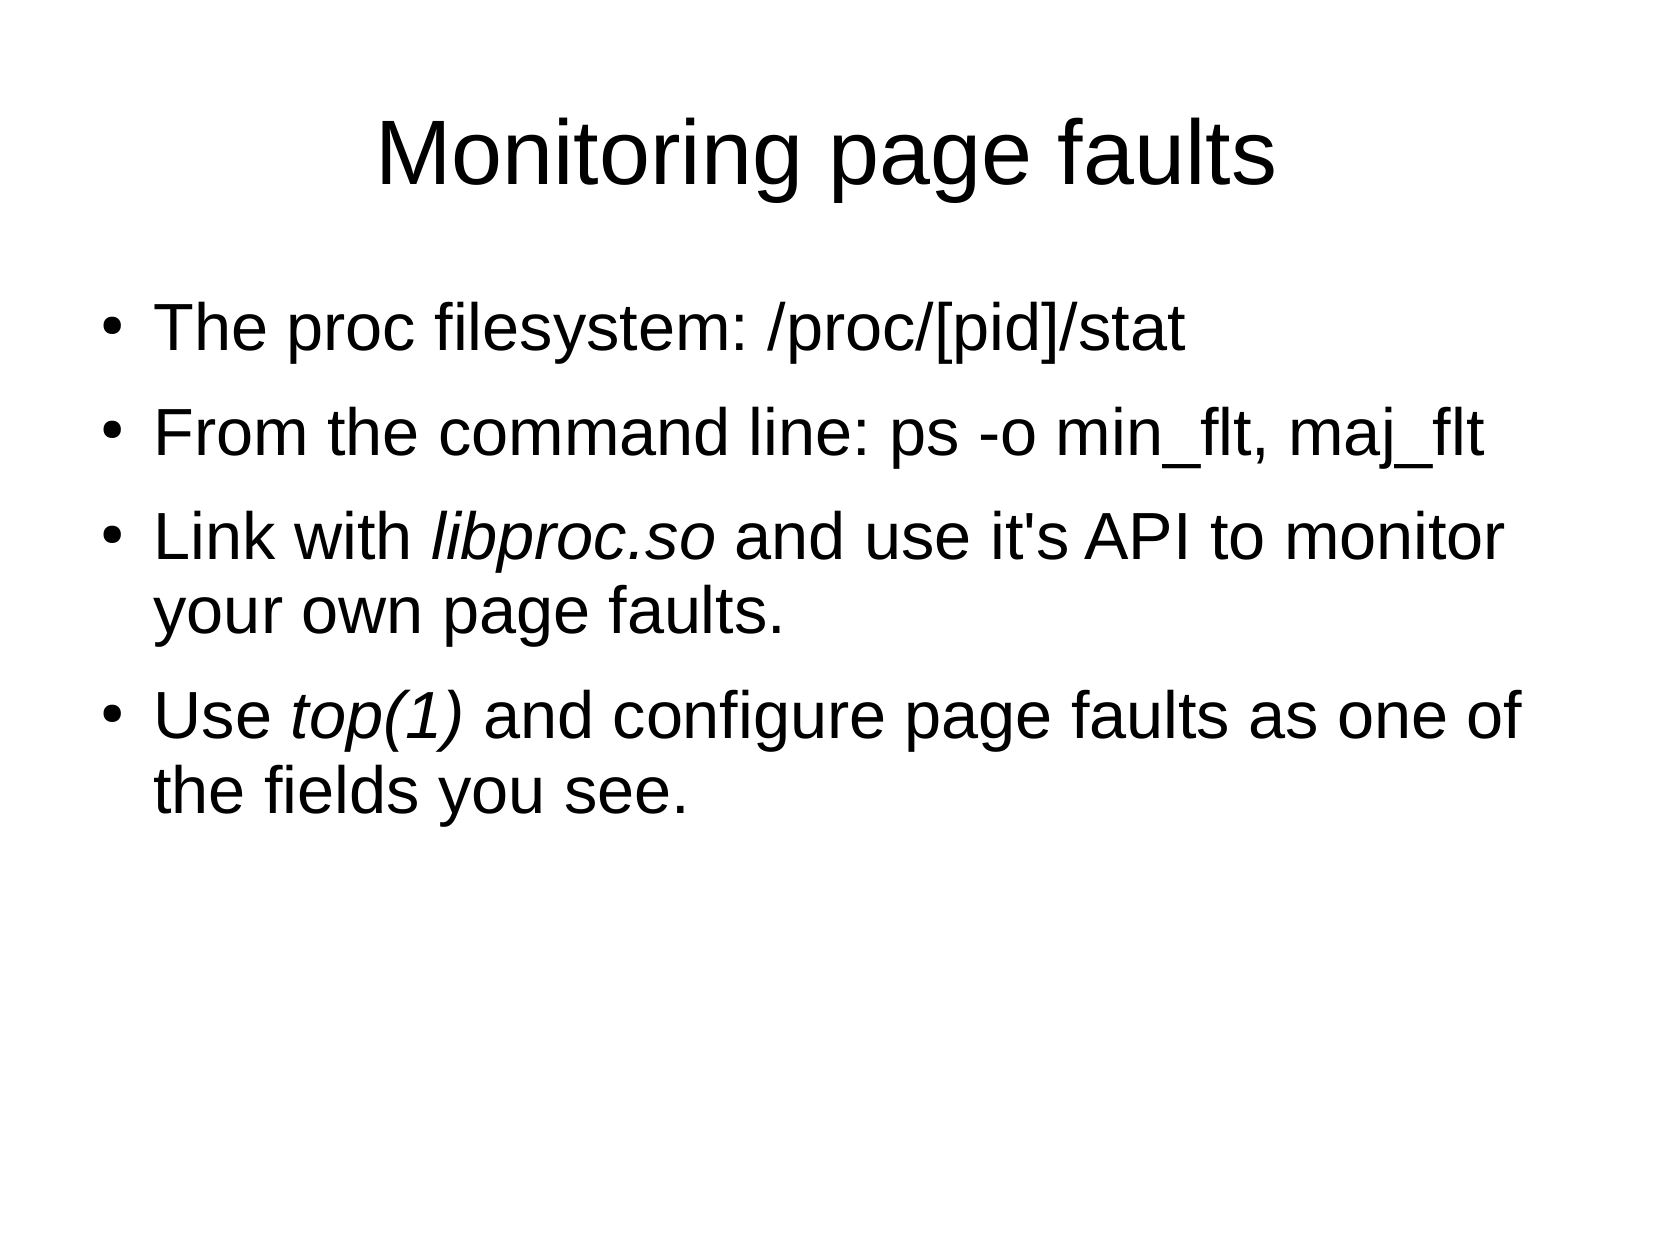

# Monitoring page faults
The proc filesystem: /proc/[pid]/stat
From the command line: ps -o min_flt, maj_flt
Link with libproc.so and use it's API to monitor your own page faults.
Use top(1) and configure page faults as one of the fields you see.